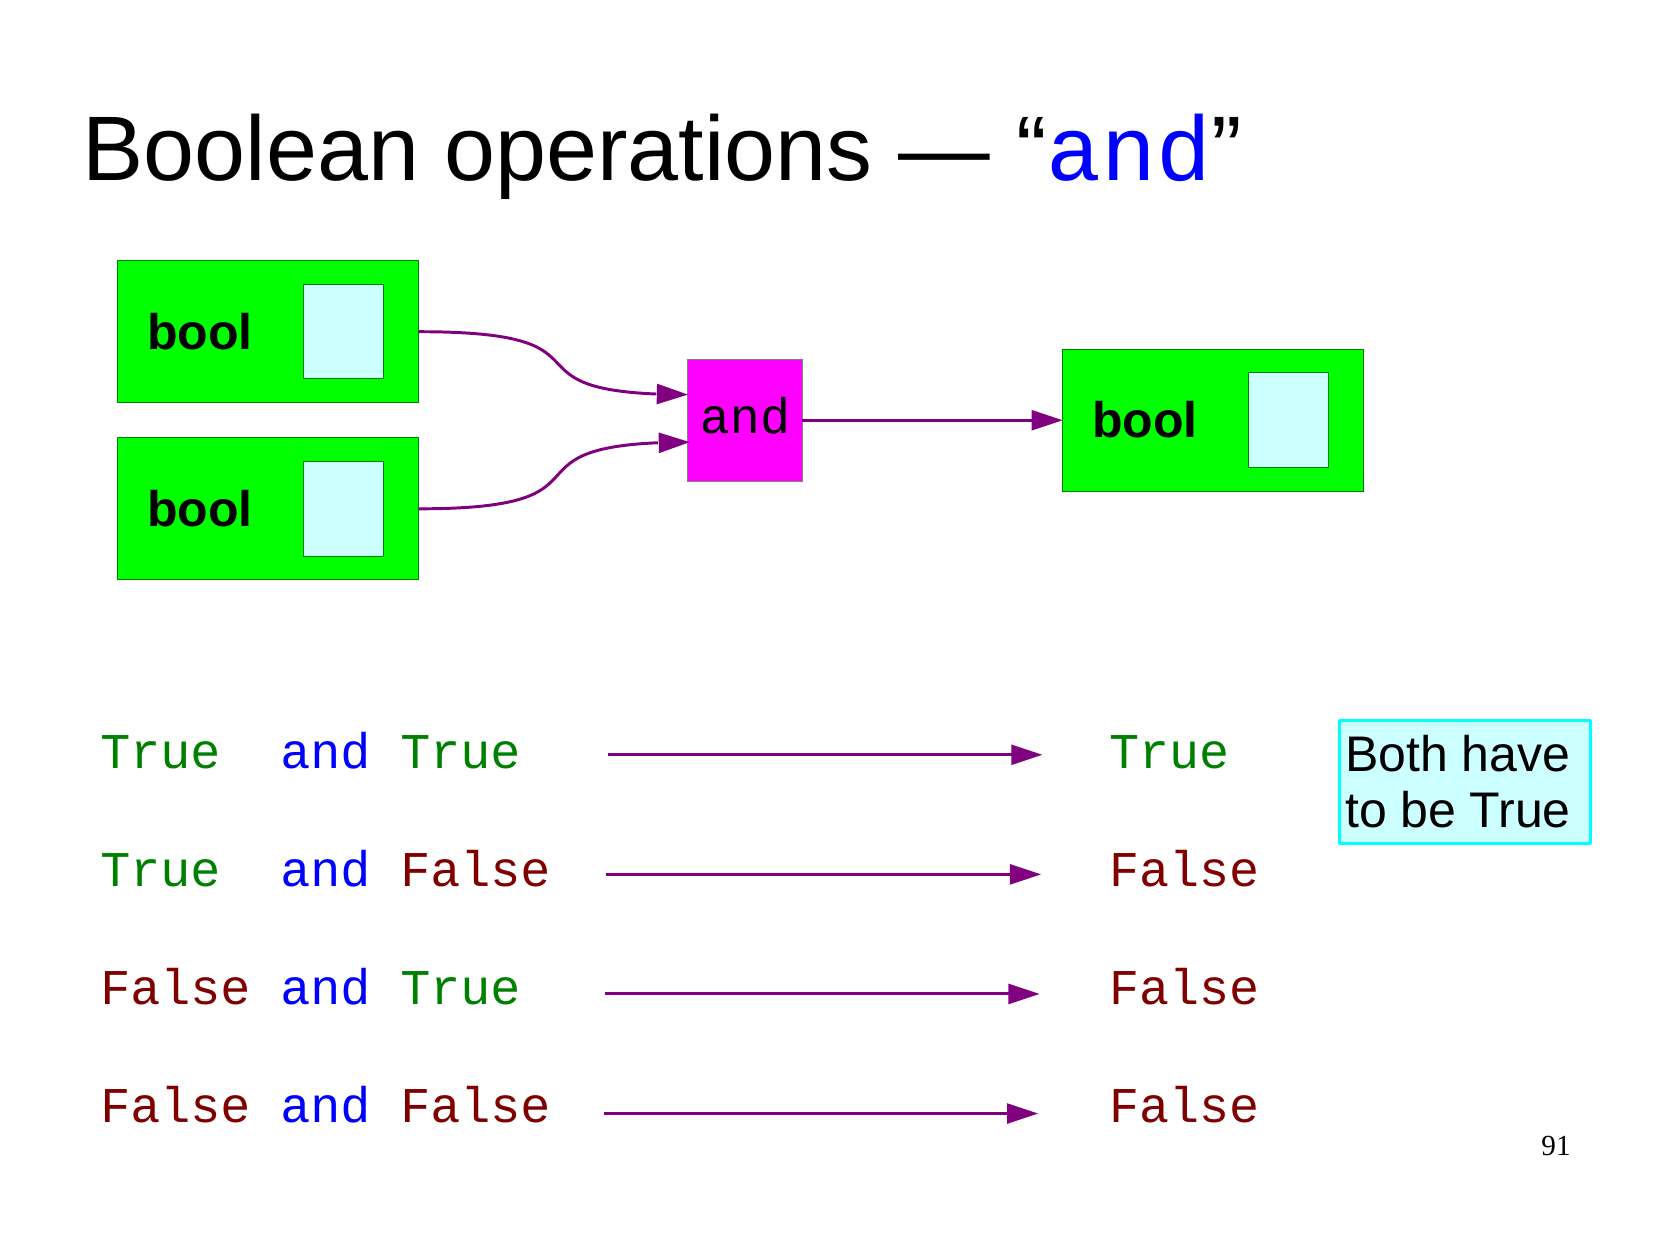

# Boolean operations ― “and”
bool
bool
and
bool
True
and
True
True
Both have
to be True
True
and
False
False
False
and
True
False
False
and
False
False
91